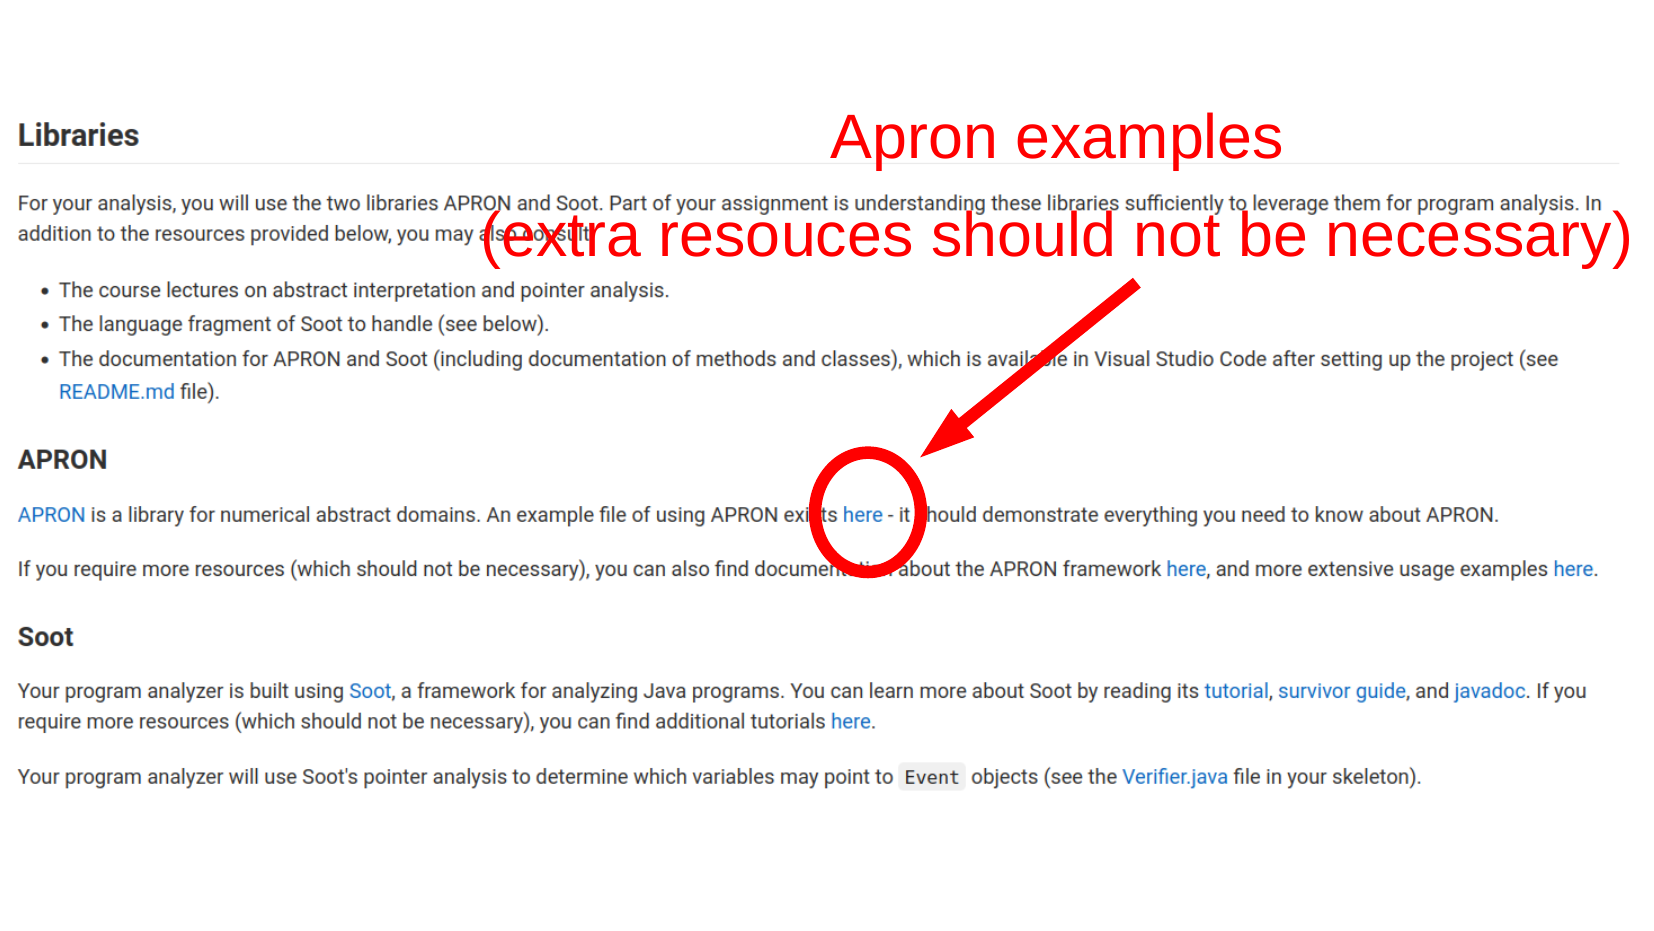

# Apron examples
(extra resouces should not be necessary)